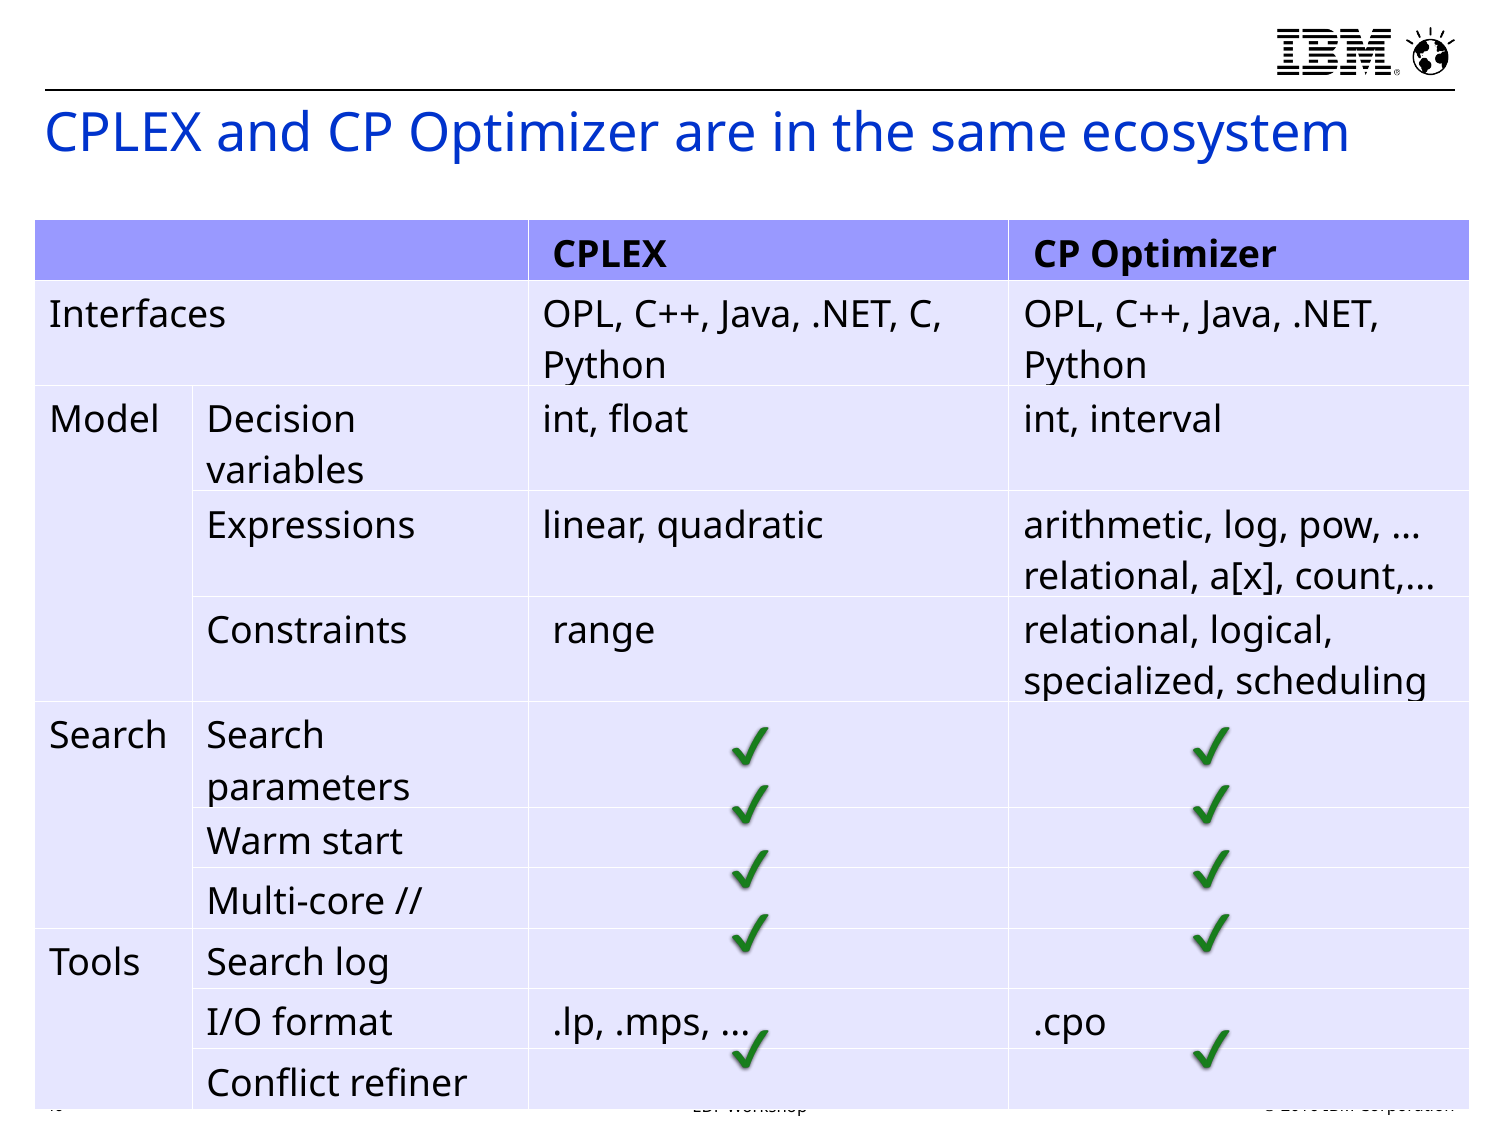

# CPLEX and CP Optimizer are in the same ecosystem
| | | CPLEX | CP Optimizer |
| --- | --- | --- | --- |
| Interfaces | | OPL, C++, Java, .NET, C, Python | OPL, C++, Java, .NET, Python |
| Model | Decision variables | int, float | int, interval |
| | Expressions | linear, quadratic | arithmetic, log, pow, … relational, a[x], count,... |
| | Constraints | range | relational, logical, specialized, scheduling |
| Search | Search parameters | | |
| | Warm start | | |
| | Multi-core // | | |
| Tools | Search log | | |
| | I/O format | .lp, .mps, ... | .cpo |
| | Conflict refiner | | |
40